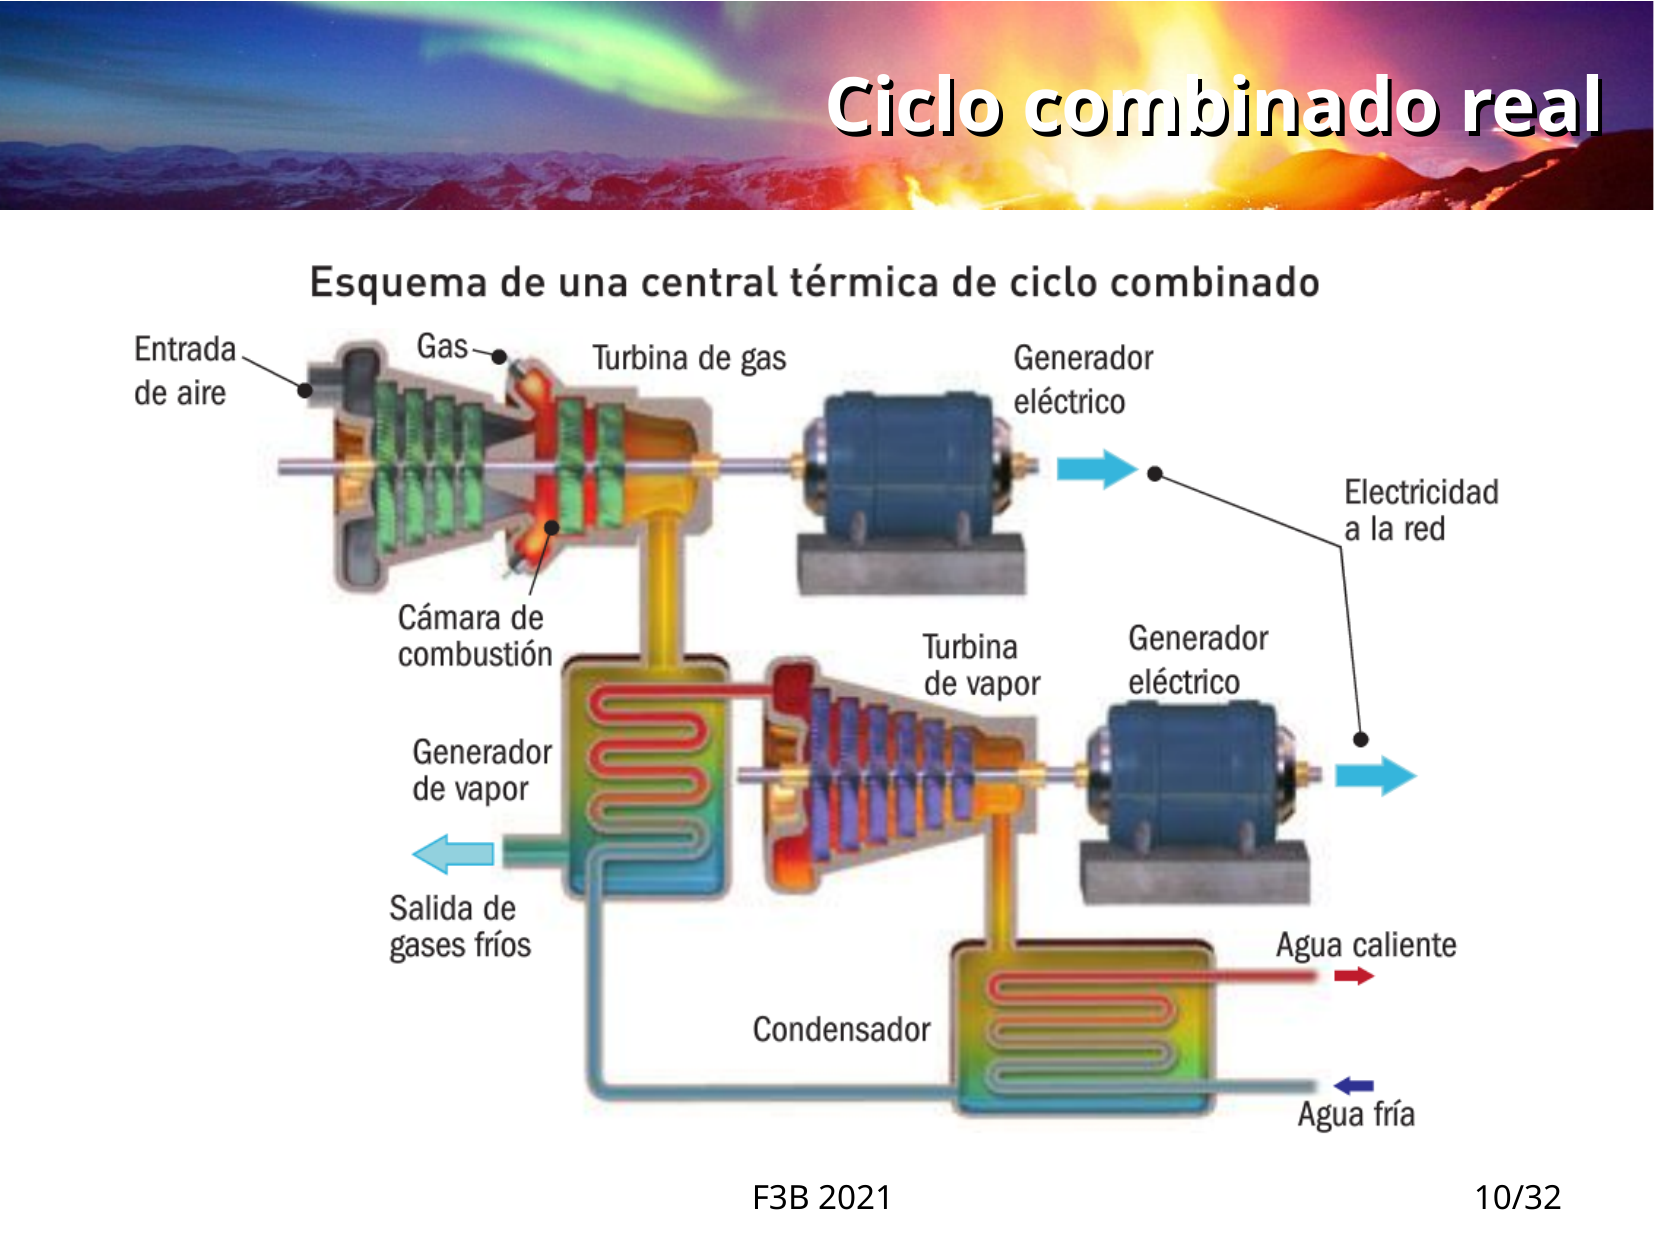

# Ciclo combinado real
F3B 2021
10